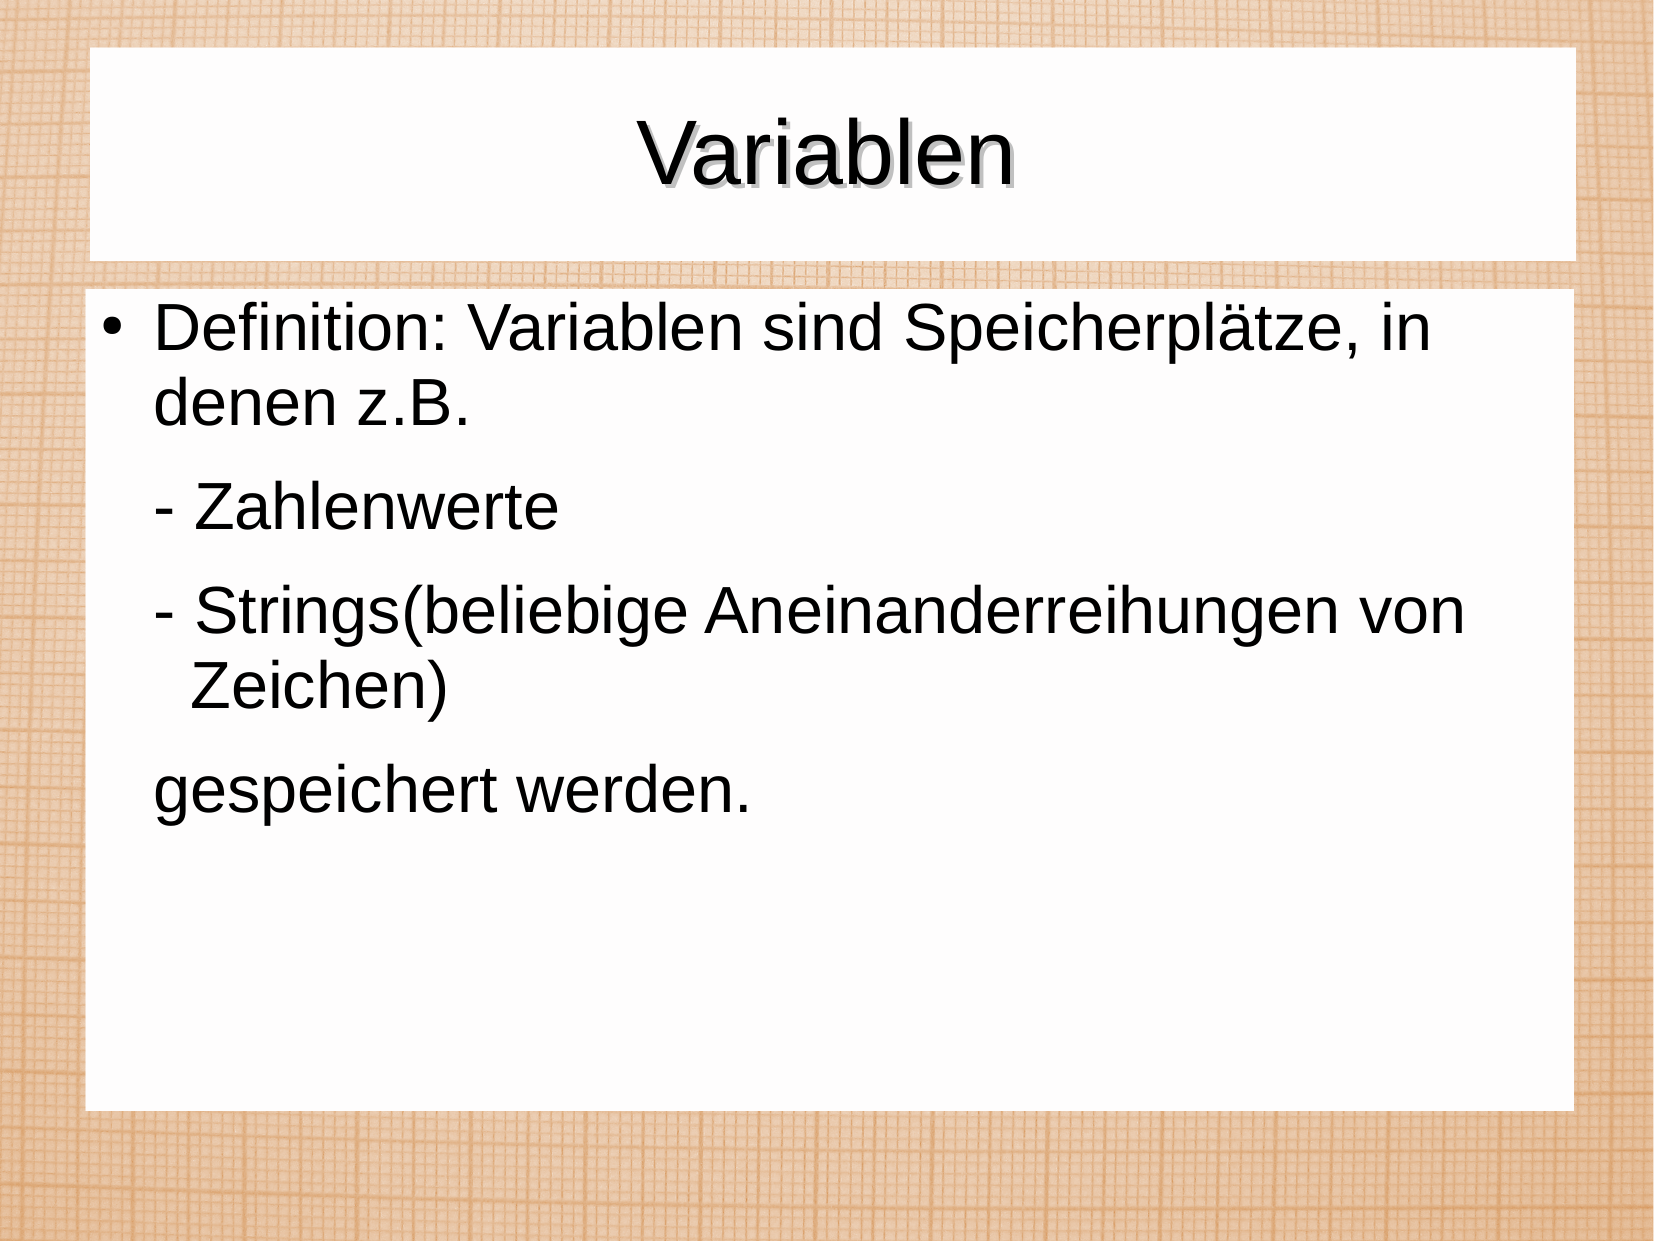

# Variablen
Definition: Variablen sind Speicherplätze, in denen z.B.
- Zahlenwerte
- Strings(beliebige Aneinanderreihungen von Zeichen)
gespeichert werden.